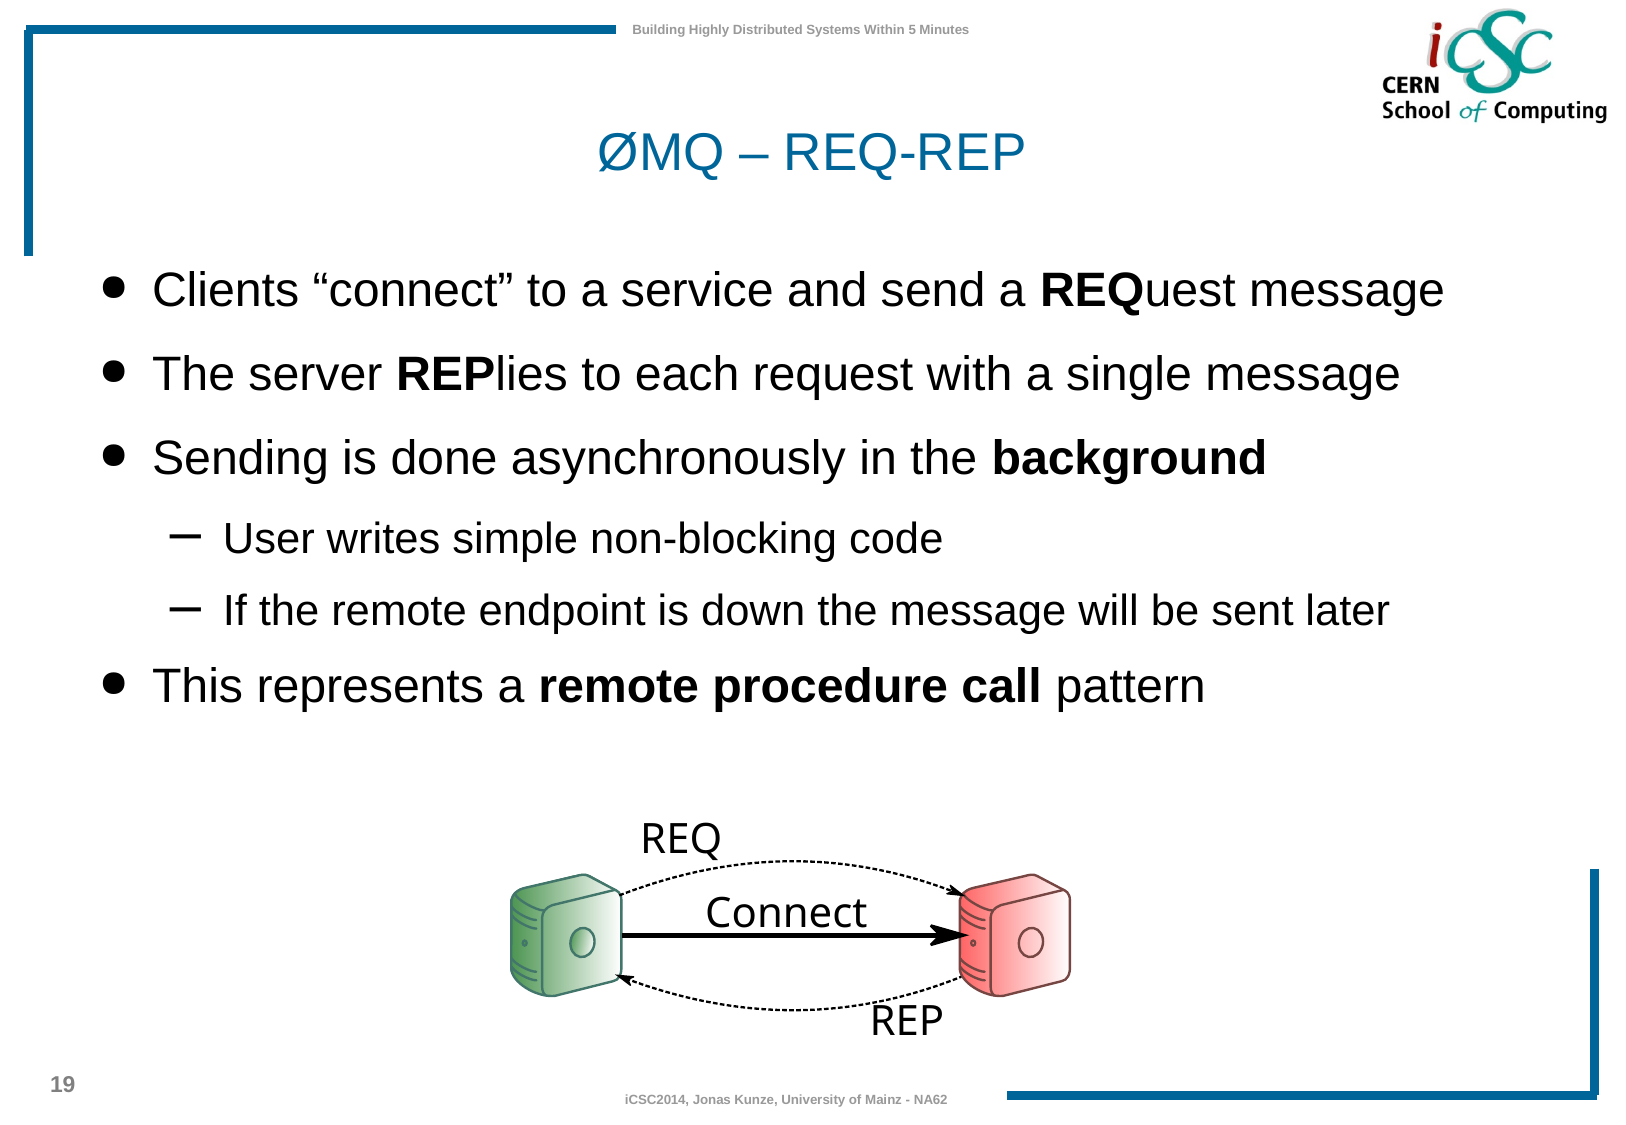

# ØMQ – REQ-REP
Clients “connect” to a service and send a REQuest message
The server REPlies to each request with a single message
Sending is done asynchronously in the background
User writes simple non-blocking code
If the remote endpoint is down the message will be sent later
This represents a remote procedure call pattern